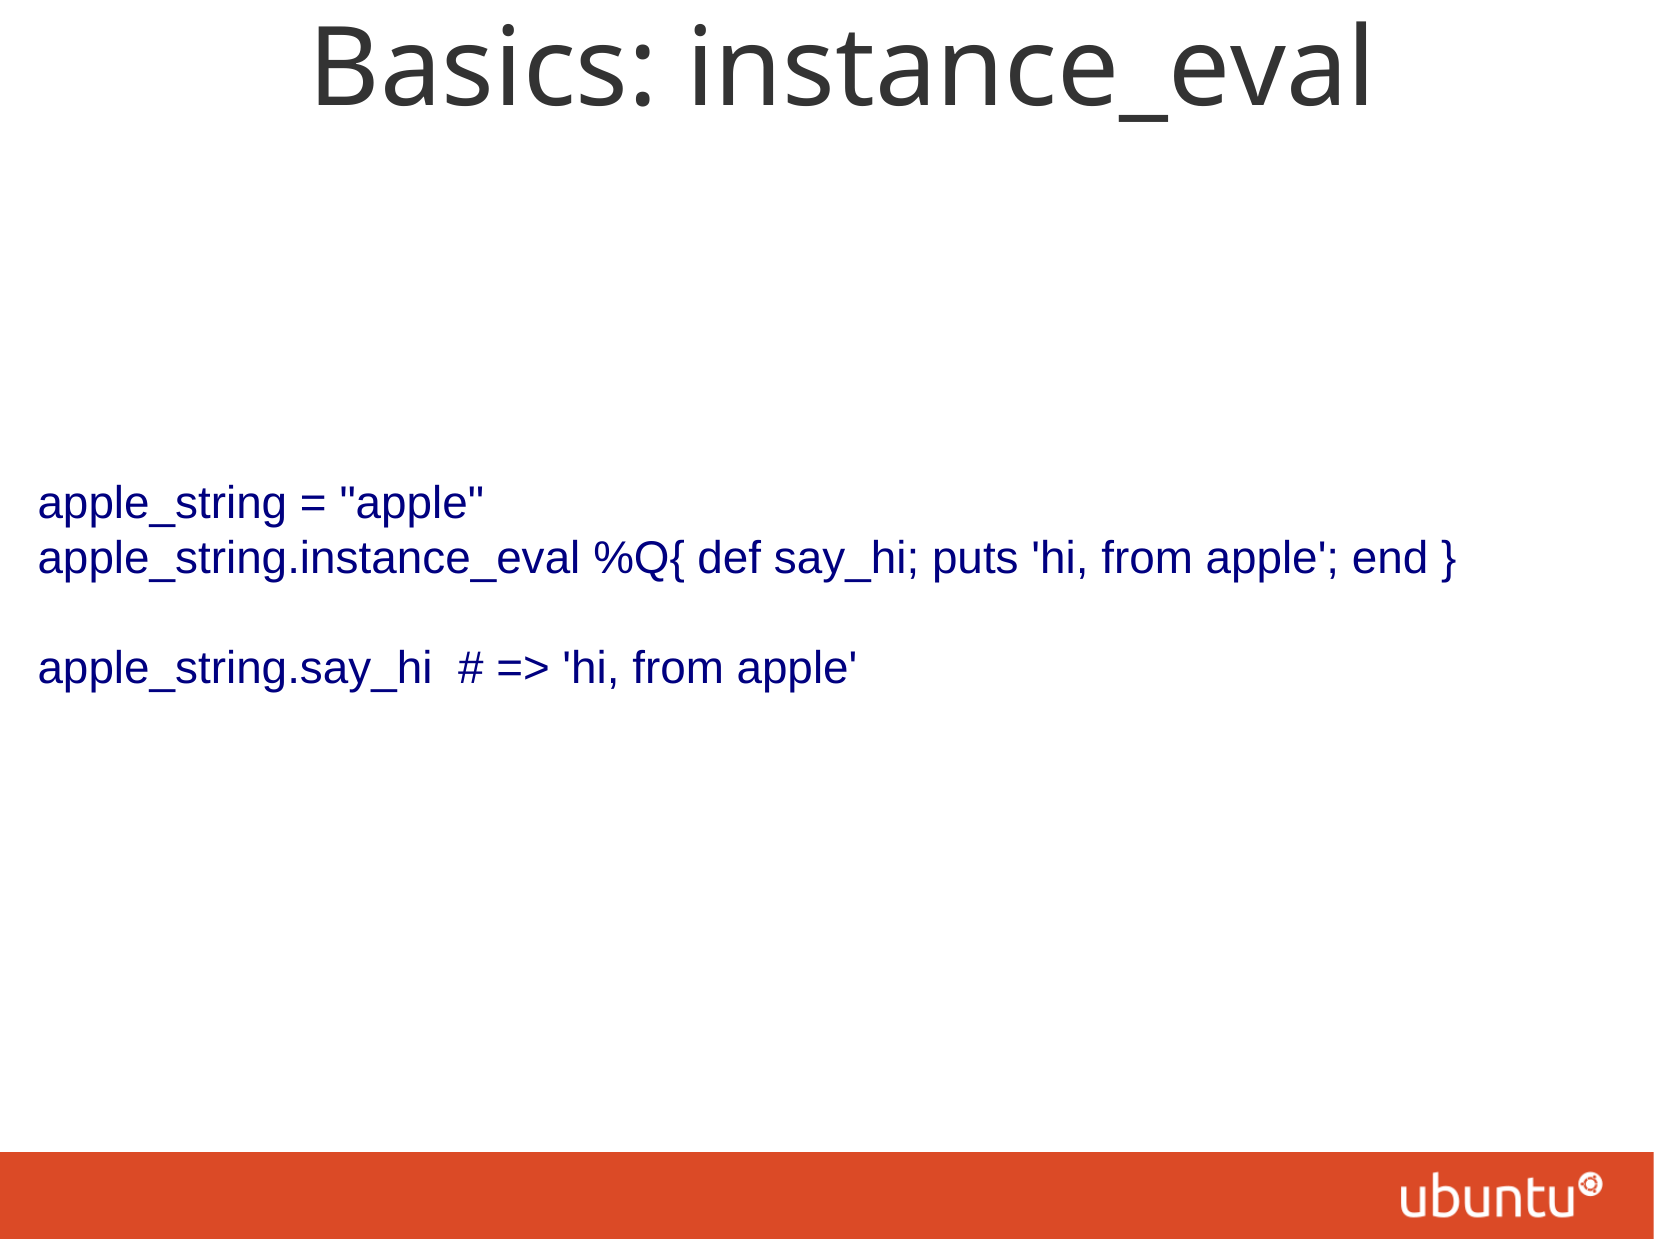

# Basics: instance_eval
apple_string = "apple"
apple_string.instance_eval %Q{ def say_hi; puts 'hi, from apple'; end }
apple_string.say_hi # => 'hi, from apple'